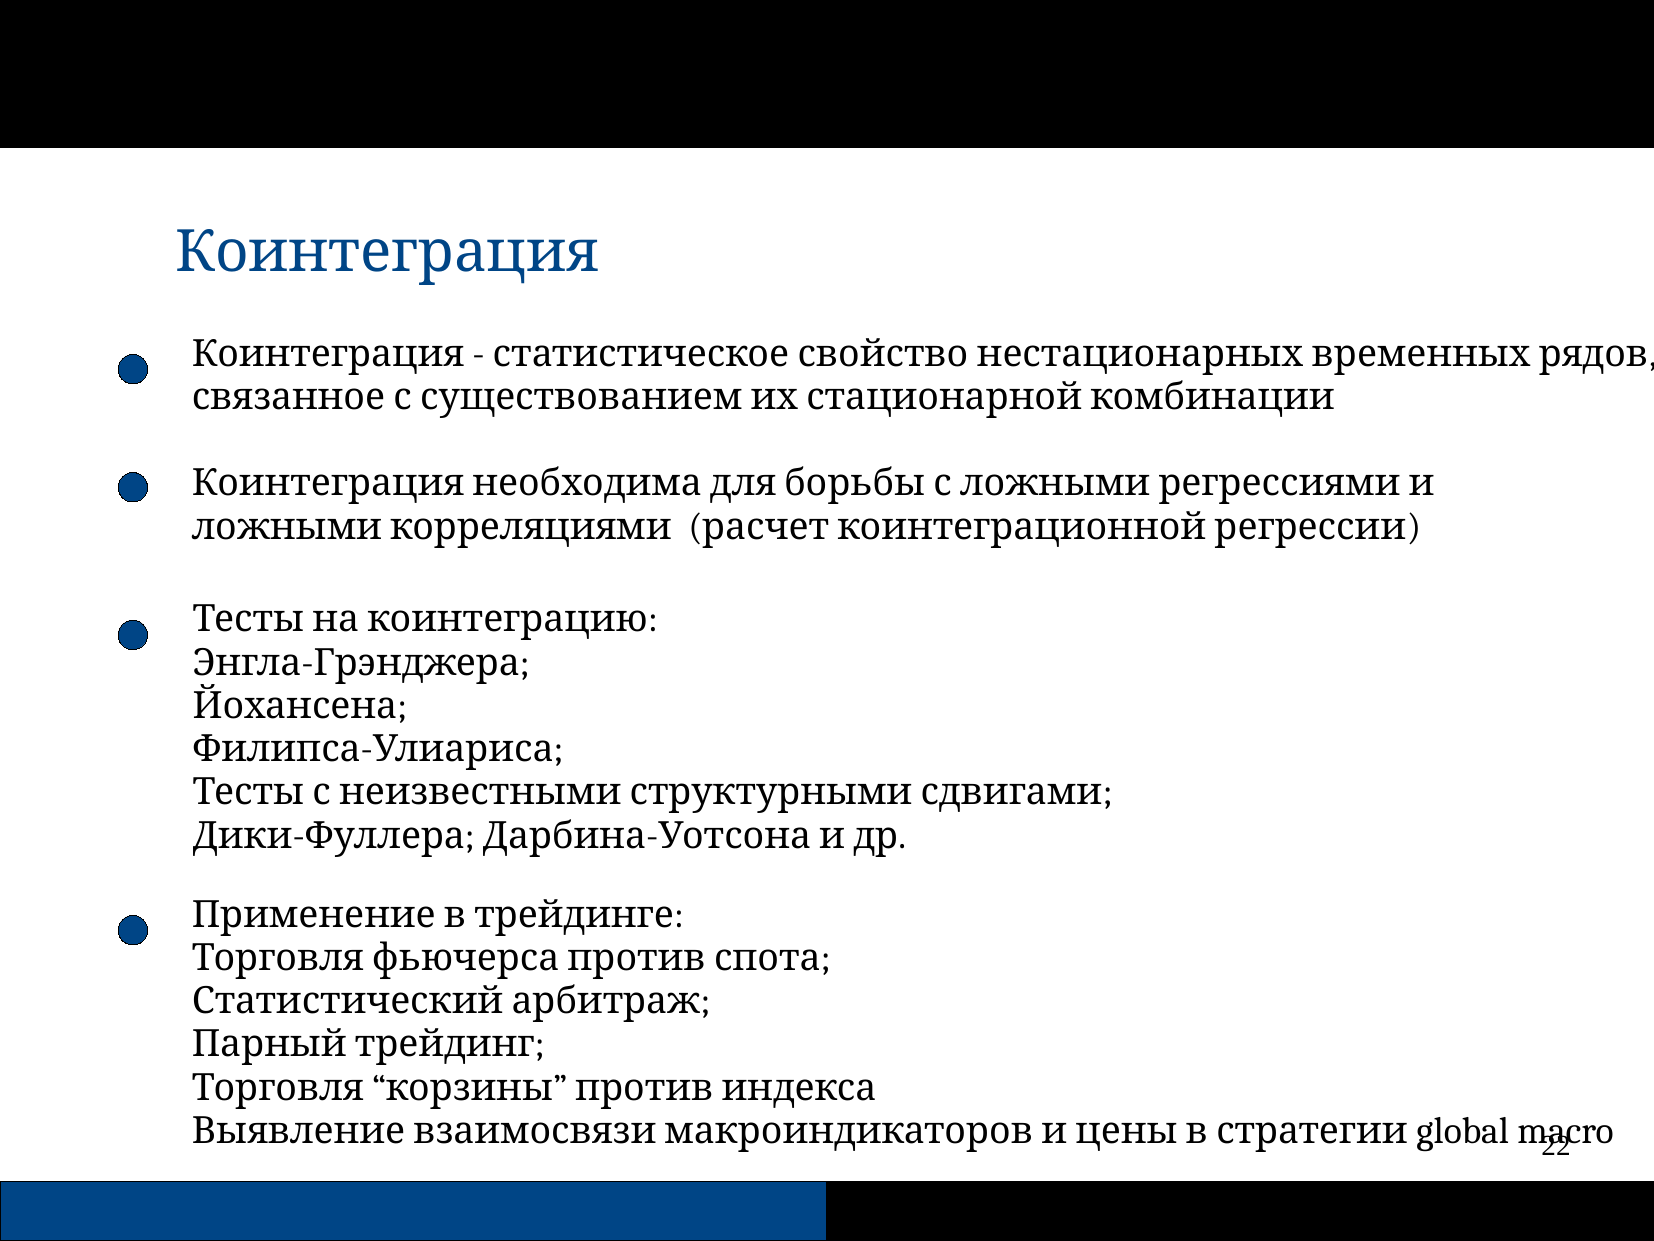

Коинтеграция
Коинтеграция - статистическое свойство нестационарных временных рядов,
связанное с существованием их стационарной комбинации
Коинтеграция необходима для борьбы с ложными регрессиями и
ложными корреляциями (расчет коинтеграционной регрессии)
Тесты на коинтеграцию:
Энгла-Грэнджера;
Йохансена;
Филипса-Улиариса;
Тесты с неизвестными структурными сдвигами;
Дики-Фуллера; Дарбина-Уотсона и др.
Применение в трейдинге:
Торговля фьючерса против спота;
Статистический арбитраж;
Парный трейдинг;
Торговля “корзины” против индекса
Выявление взаимосвязи макроиндикаторов и цены в стратегии global macro
22